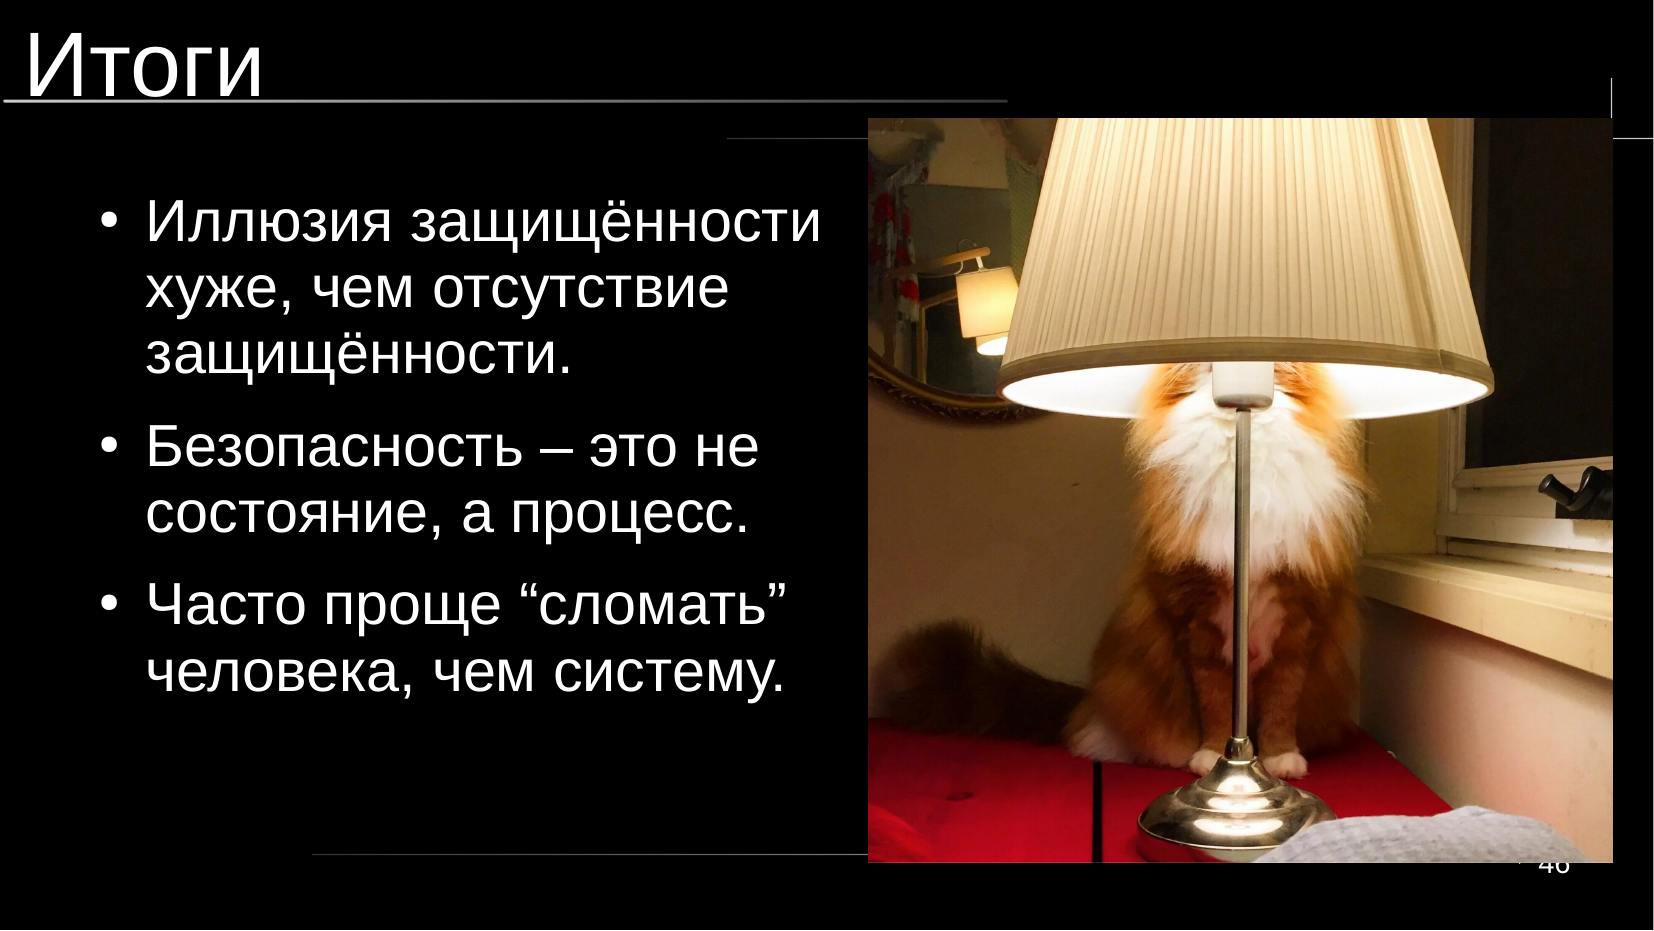

# Итоги
Иллюзия защищённости хуже, чем отсутствие защищённости.
Безопасность – это не состояние, а процесс.
Часто проще “сломать” человека, чем систему.
46